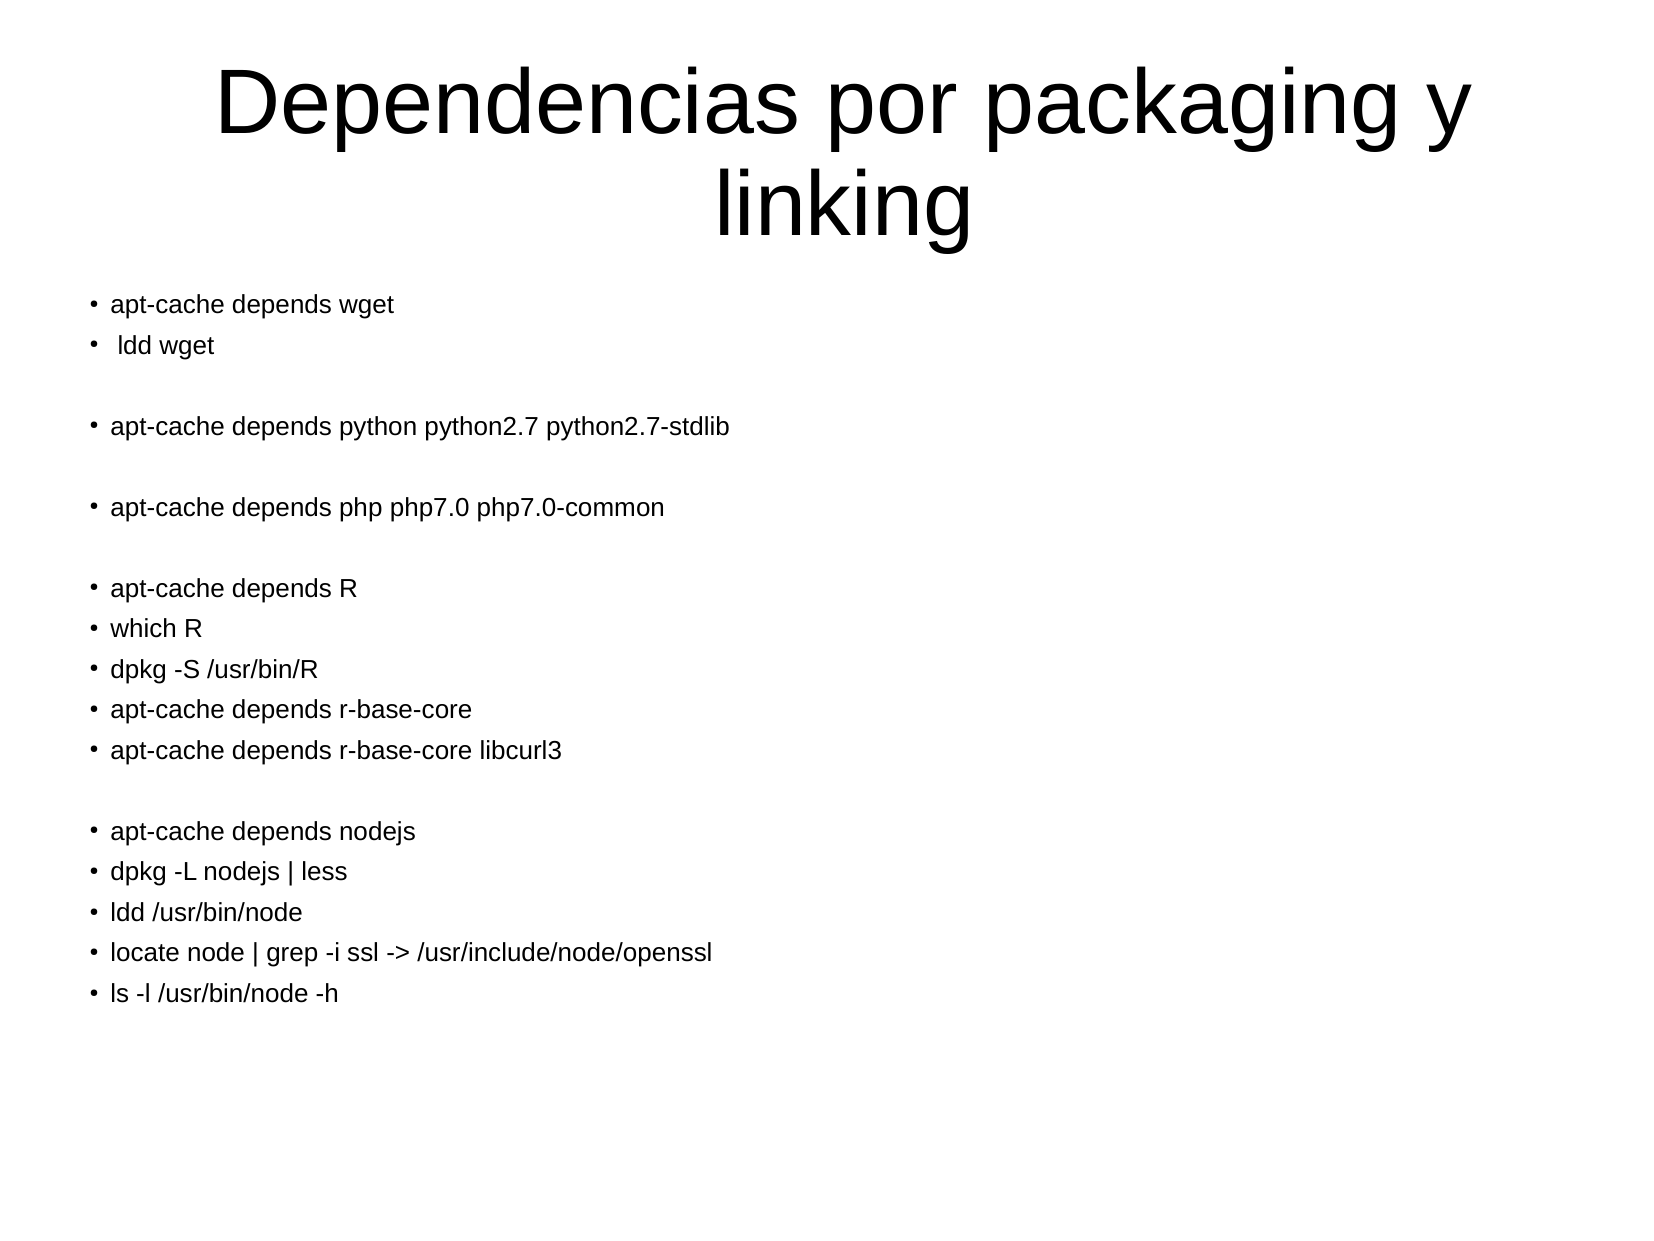

# Dependencias por packaging y linking
apt-cache depends wget
 ldd wget
apt-cache depends python python2.7 python2.7-stdlib
apt-cache depends php php7.0 php7.0-common
apt-cache depends R
which R
dpkg -S /usr/bin/R
apt-cache depends r-base-core
apt-cache depends r-base-core libcurl3
apt-cache depends nodejs
dpkg -L nodejs | less
ldd /usr/bin/node
locate node | grep -i ssl -> /usr/include/node/openssl
ls -l /usr/bin/node -h